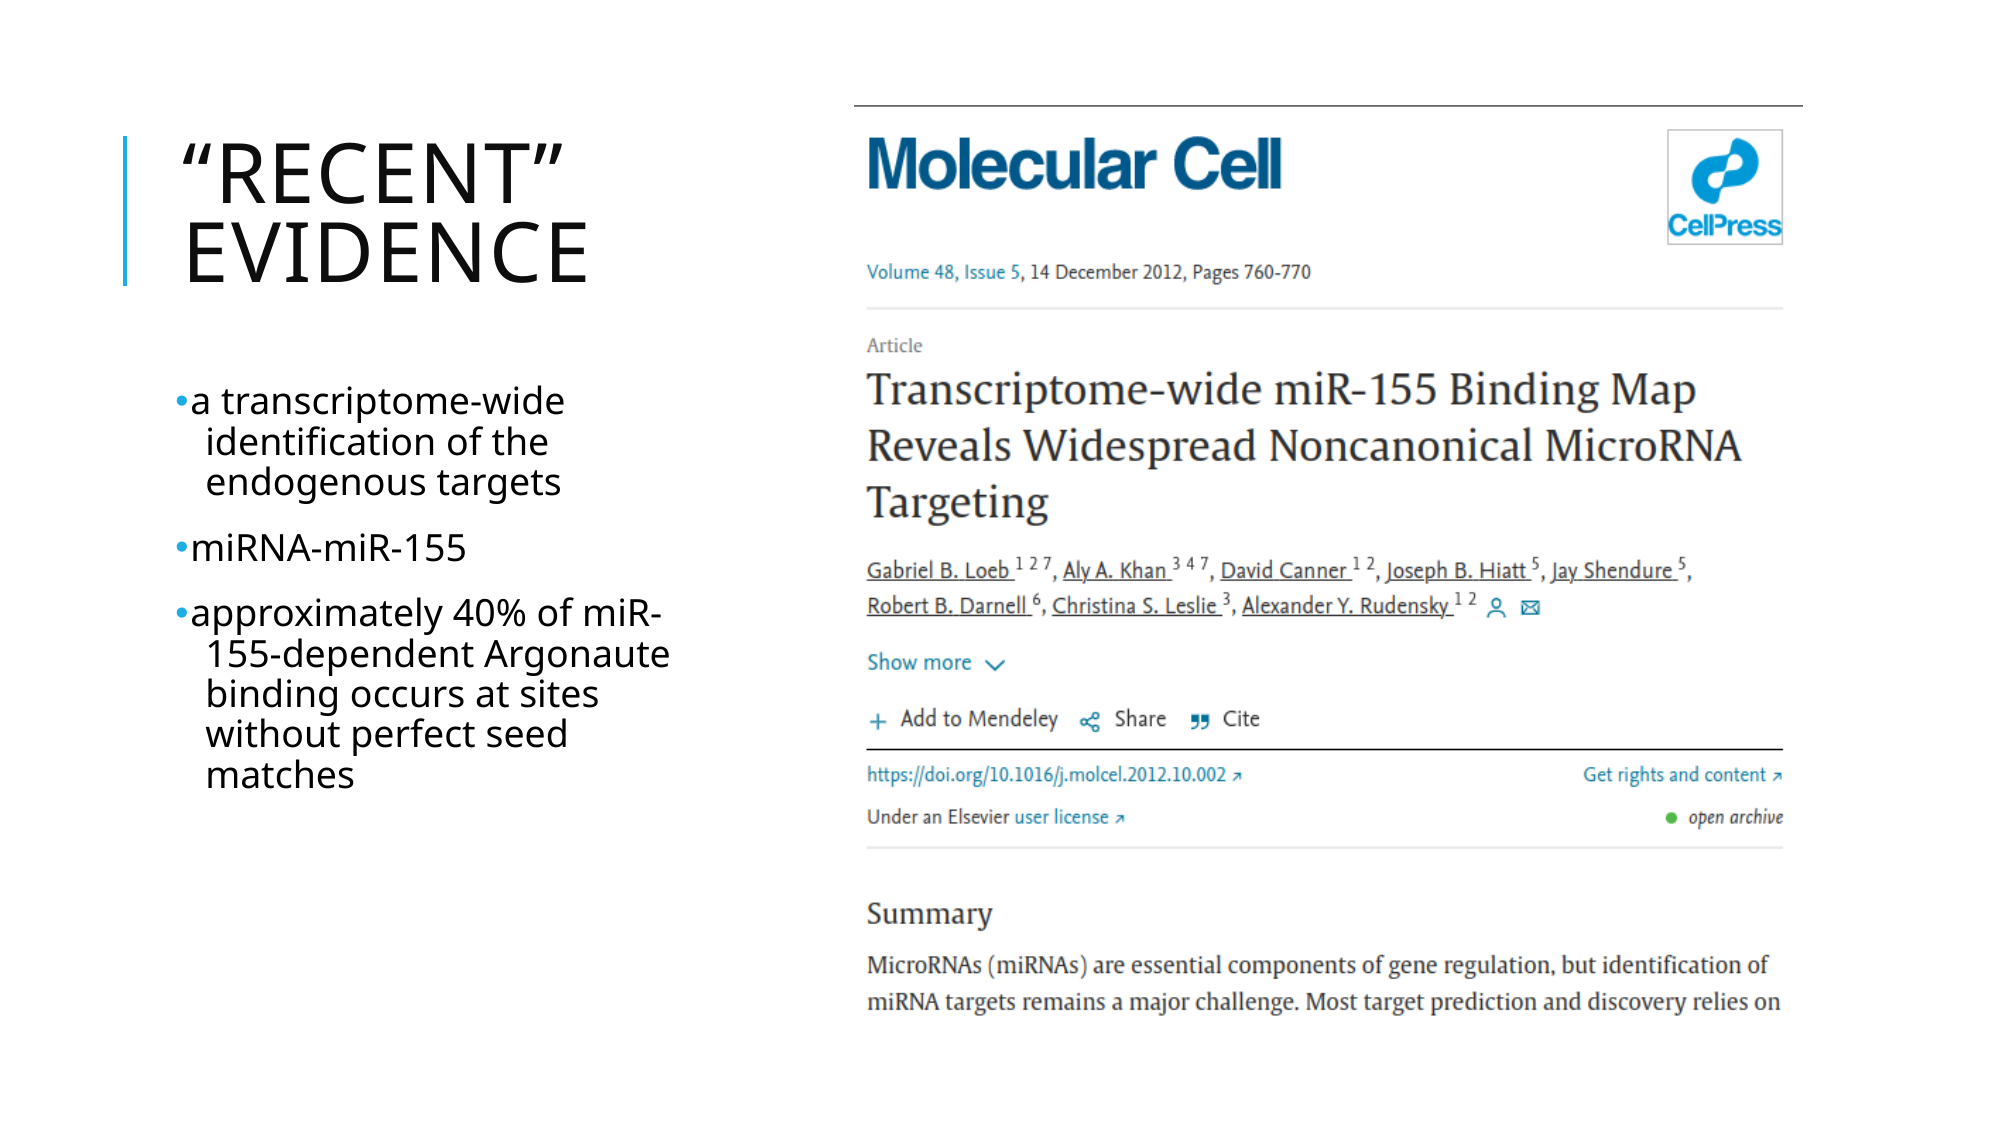

# “Recent” evidence
a transcriptome-wide identification of the endogenous targets
miRNA-miR-155
approximately 40% of miR-155-dependent Argonaute binding occurs at sites without perfect seed matches